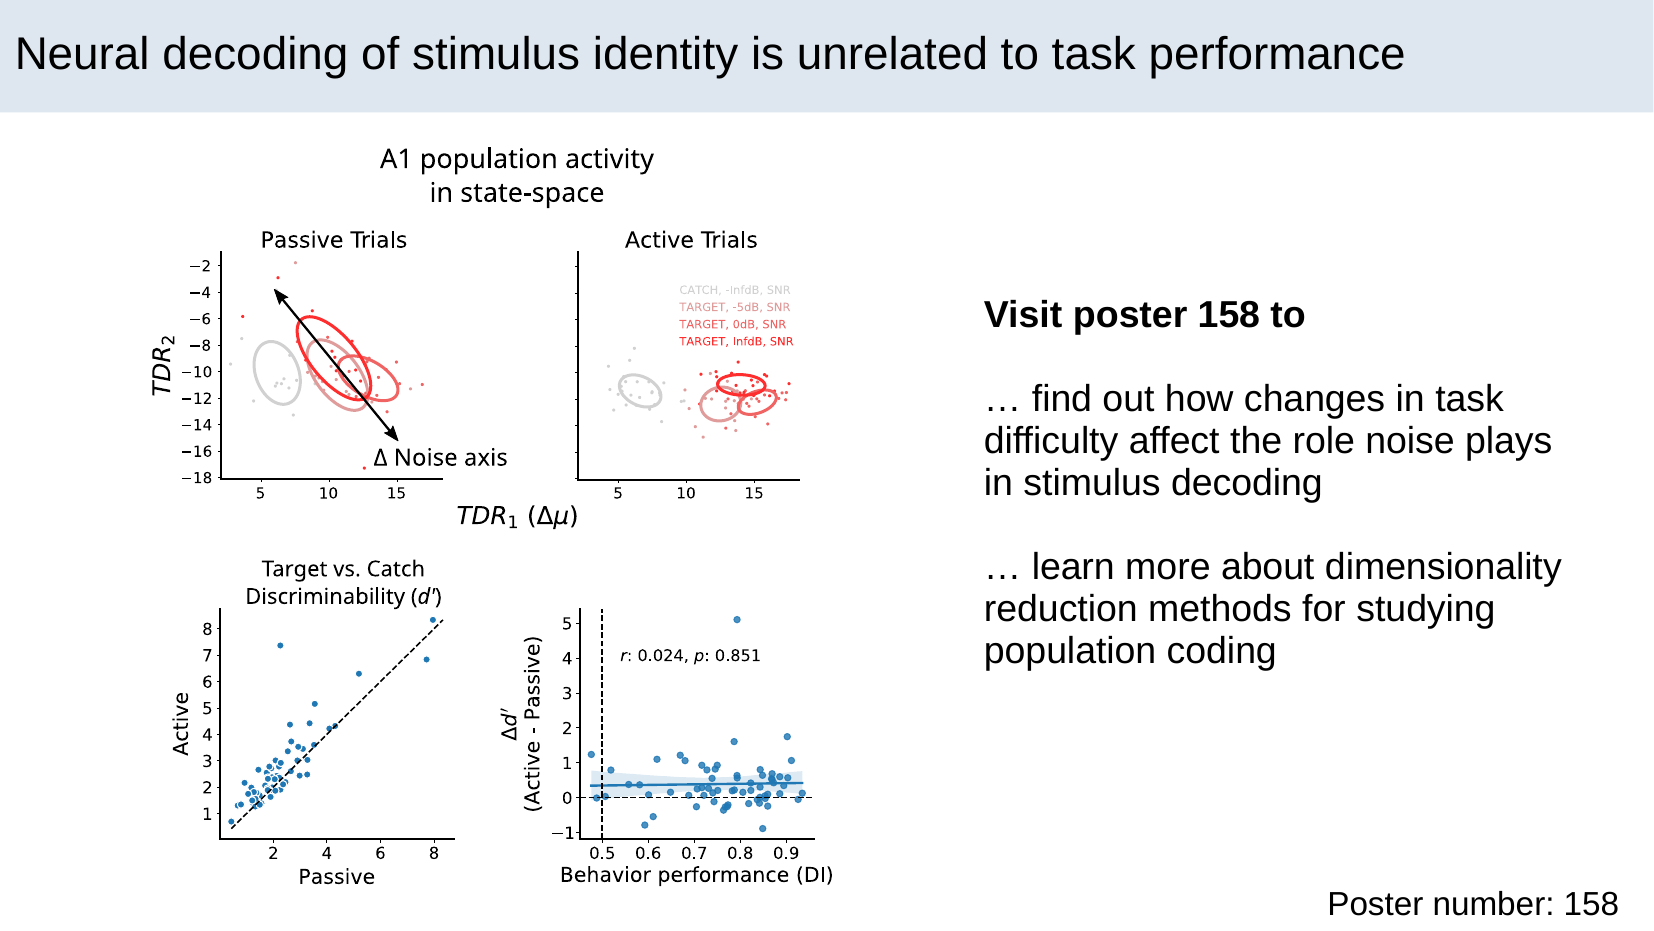

Neural decoding of stimulus identity is unrelated to task performance
Visit poster 158 to
… find out how changes in task difficulty affect the role noise plays in stimulus decoding
… learn more about dimensionality reduction methods for studying population coding
Poster number: 158